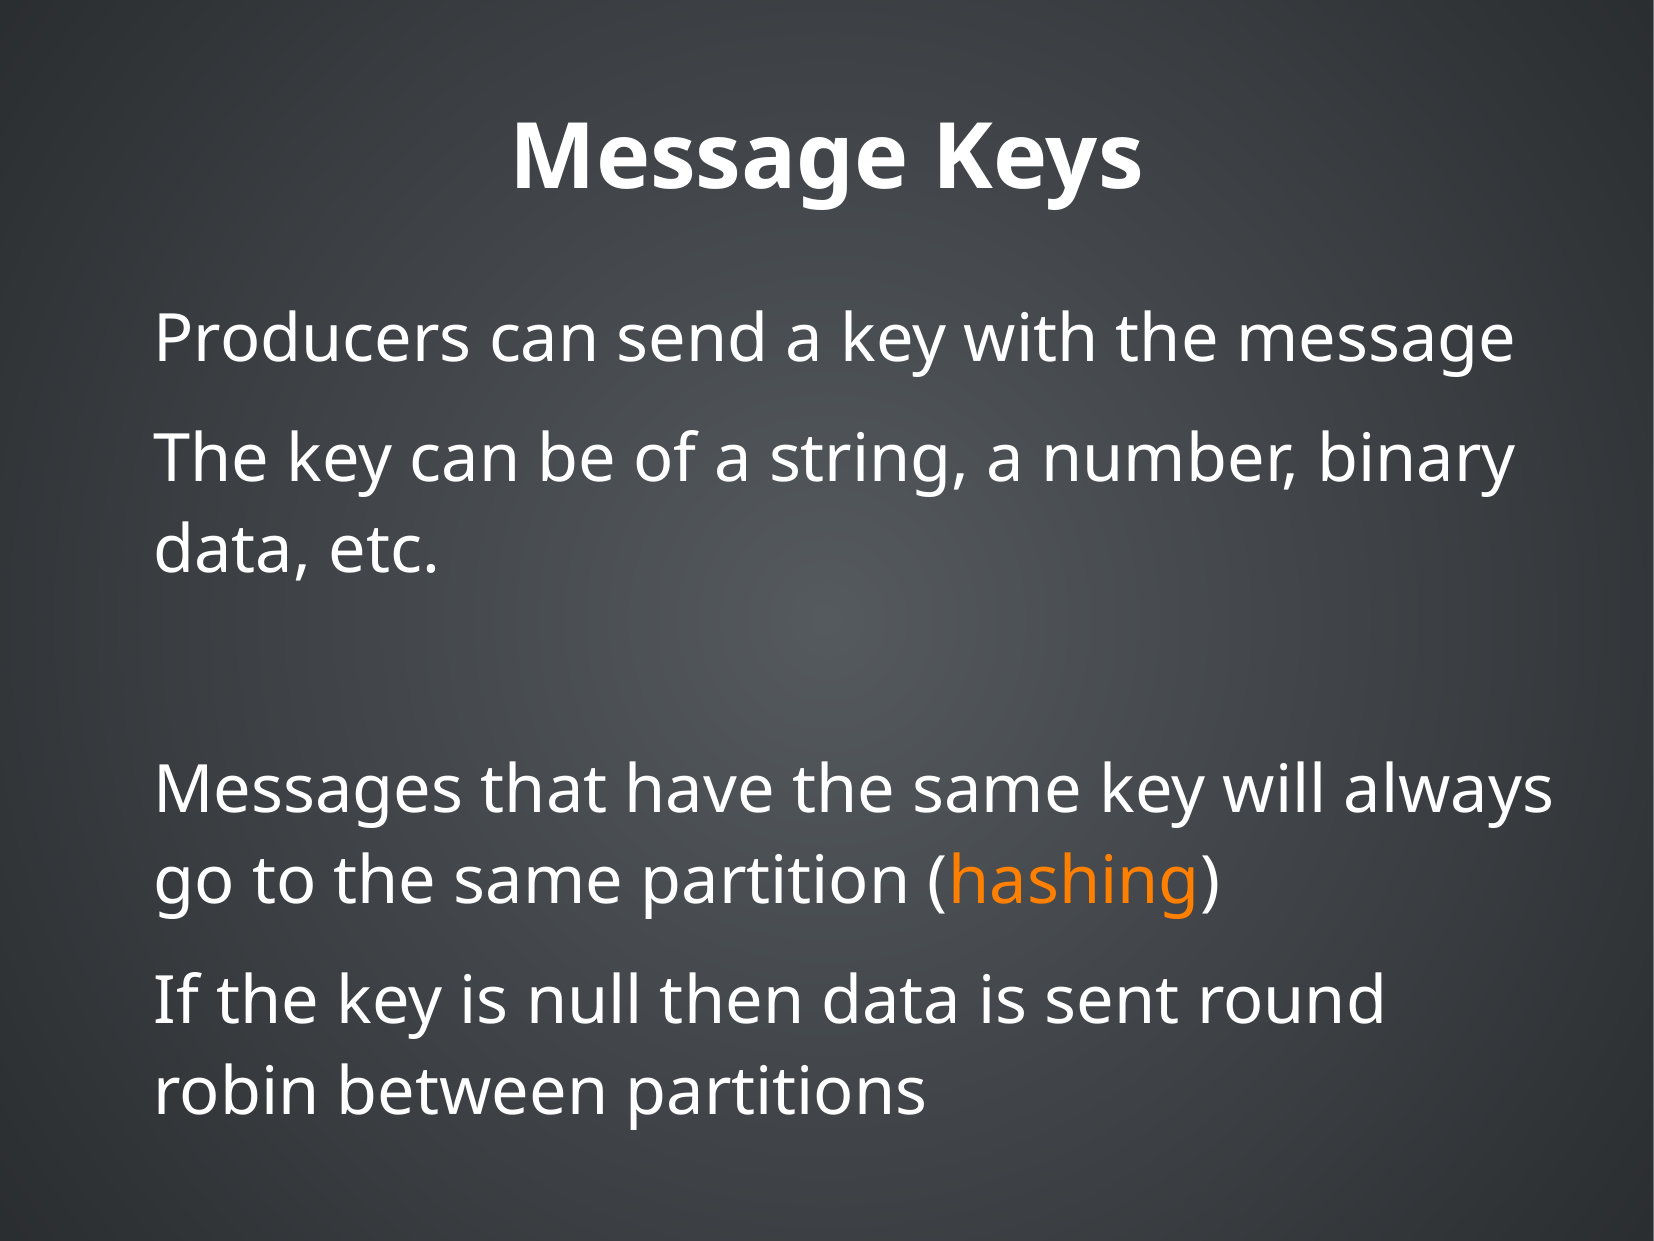

# Message Keys
Producers can send a key with the message
The key can be of a string, a number, binary data, etc.
Messages that have the same key will always go to the same partition (hashing)
If the key is null then data is sent round robin between partitions